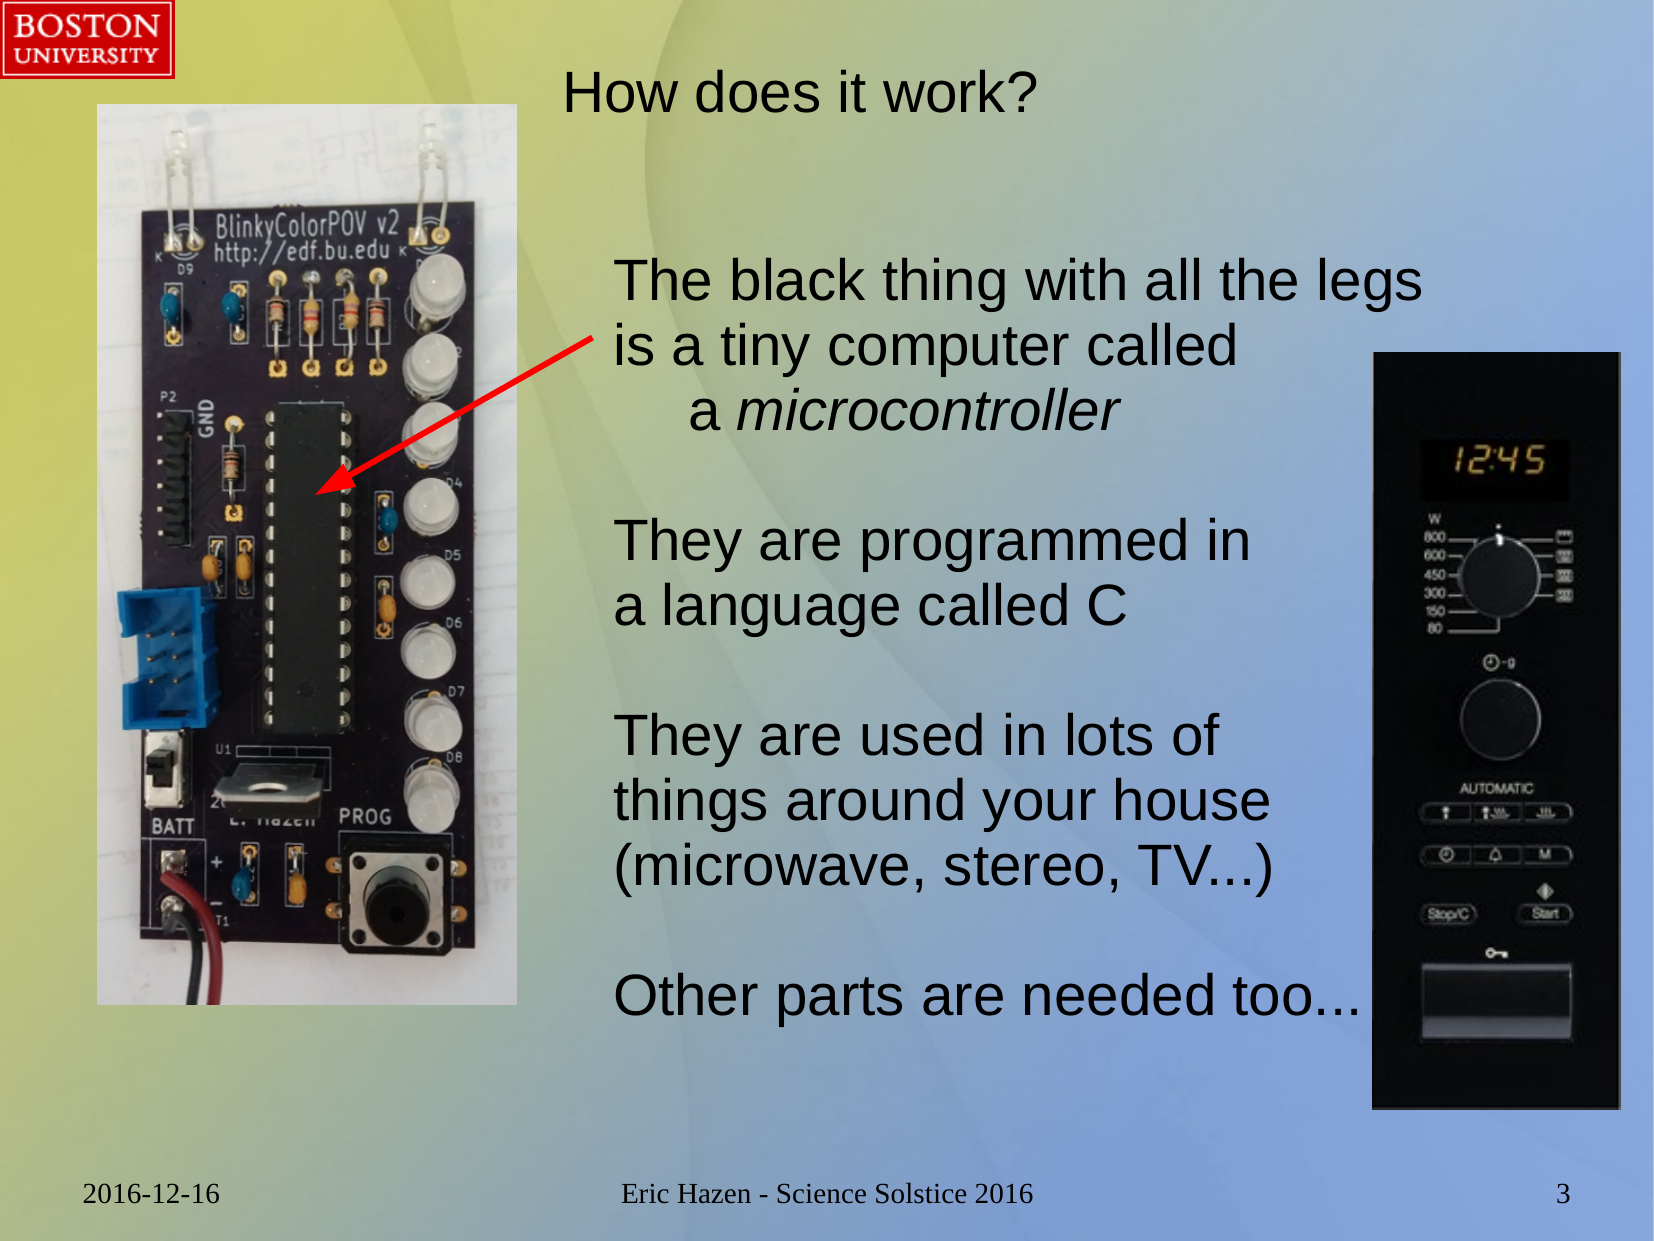

How does it work?
The black thing with all the legs
is a tiny computer called
	a microcontroller
They are programmed in
a language called C
They are used in lots of
things around your house
(microwave, stereo, TV...)
Other parts are needed too...
2016-12-16
Eric Hazen - Science Solstice 2016
3